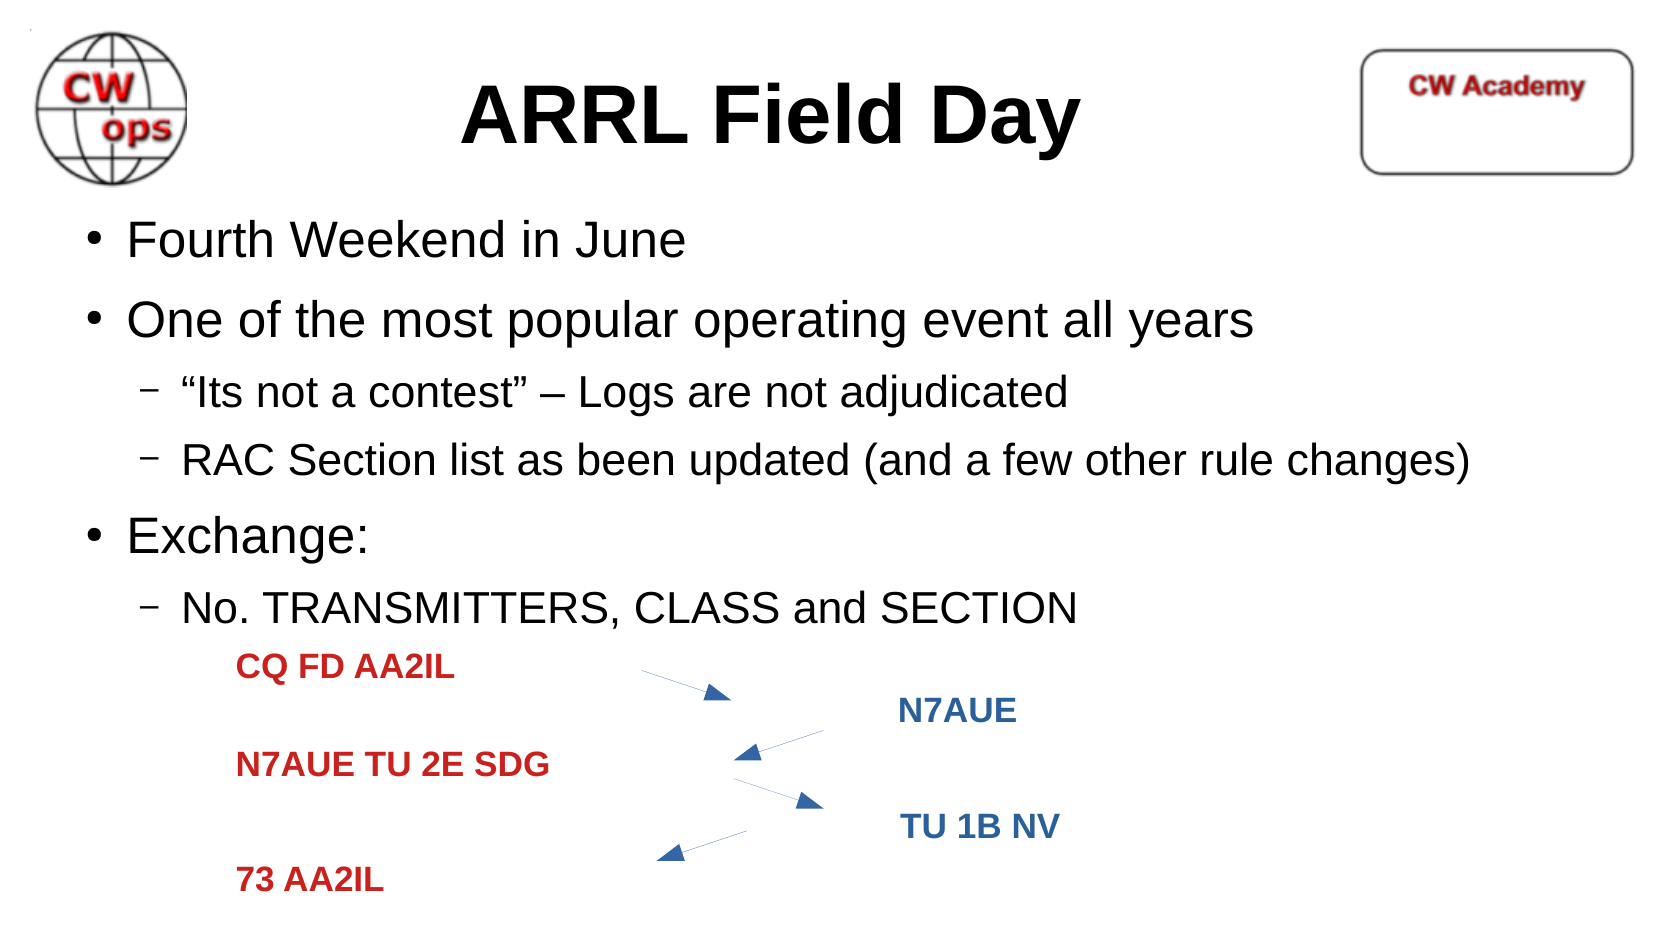

# ARRL Field Day
Fourth Weekend in June
One of the most popular operating event all years
“Its not a contest” – Logs are not adjudicated
RAC Section list as been updated (and a few other rule changes)
Exchange:
No. TRANSMITTERS, CLASS and SECTION
CQ FD AA2IL
 	 				 N7AUE
N7AUE TU 2E SDG
 TU 1B NV
73 AA2IL